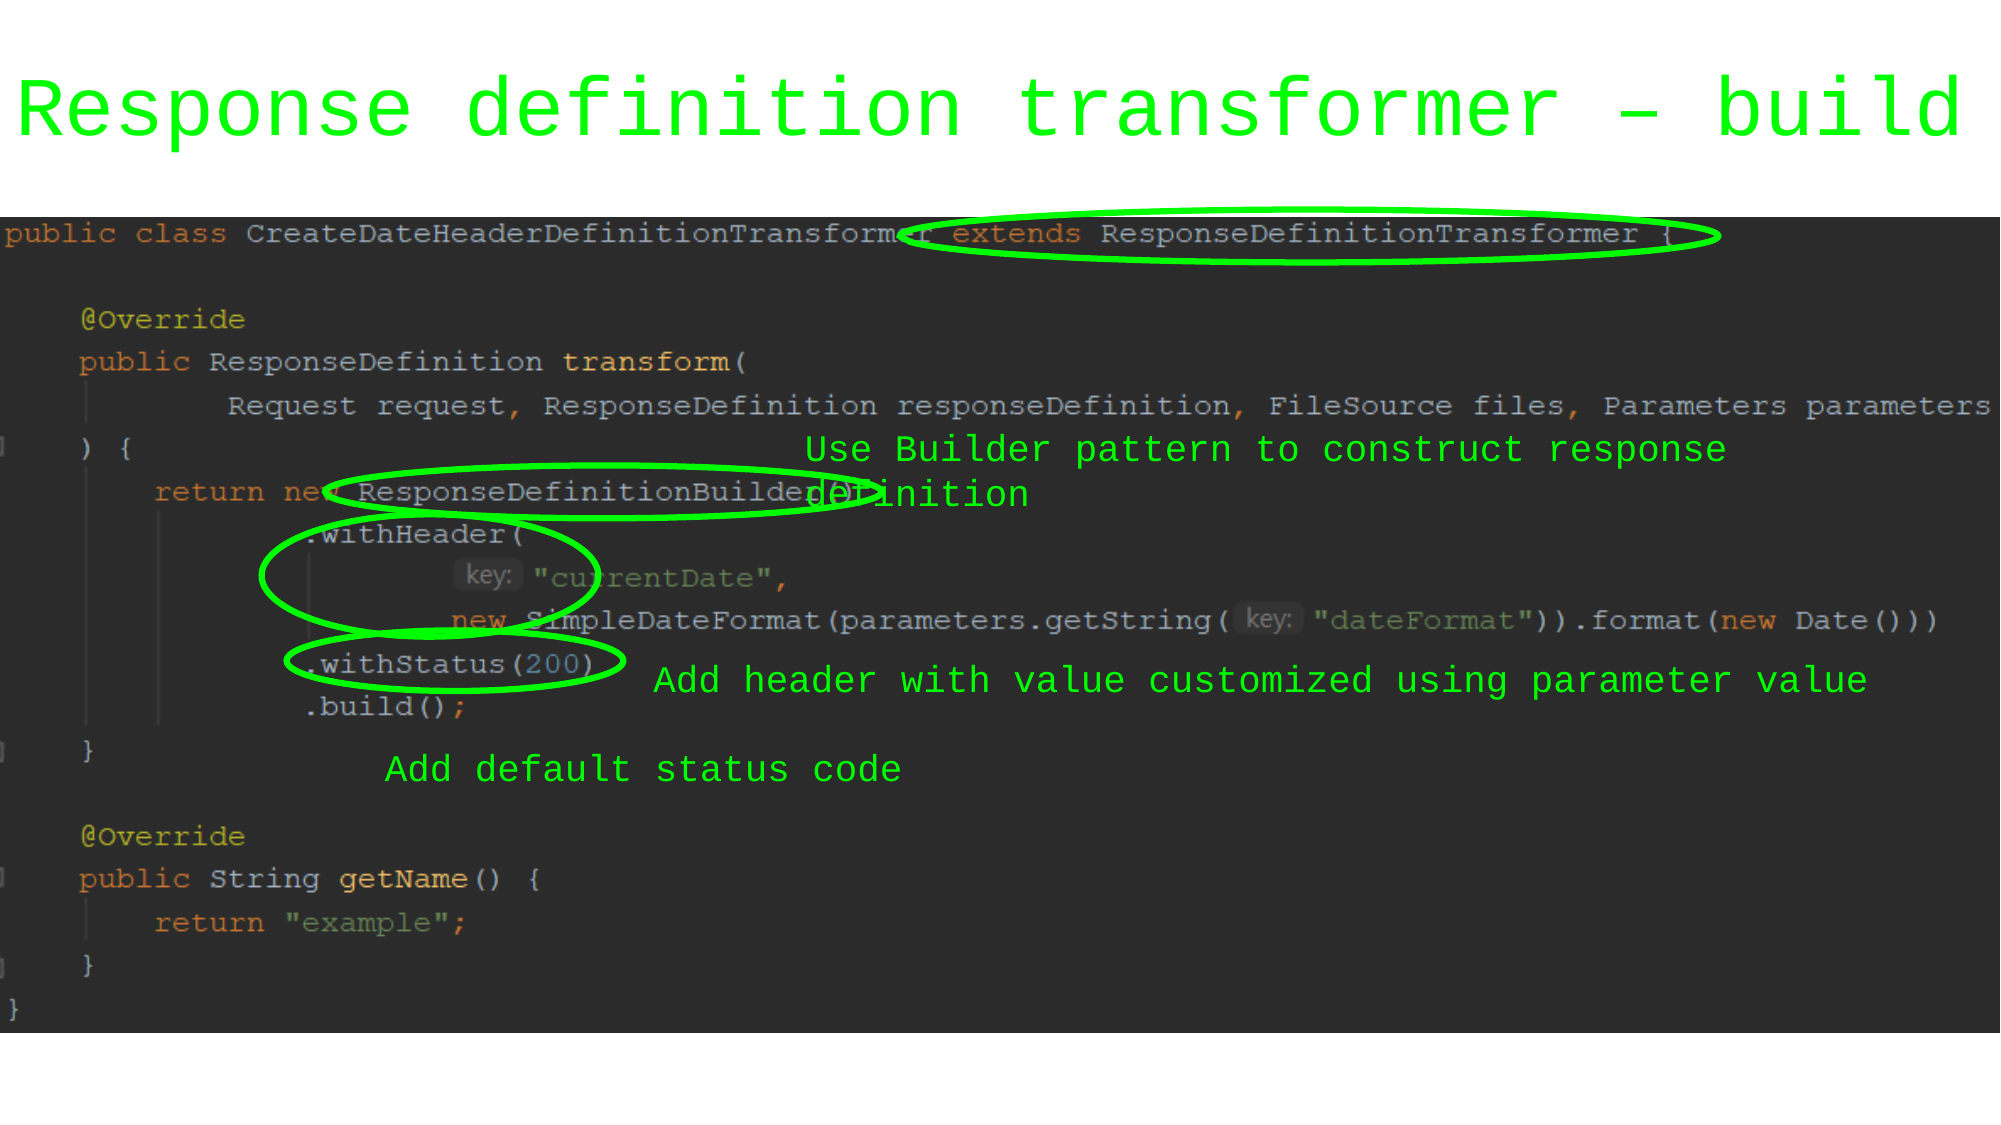

# Response definition transformer – build
Use Builder pattern to construct response definition
Add header with value customized using parameter value
Add default status code